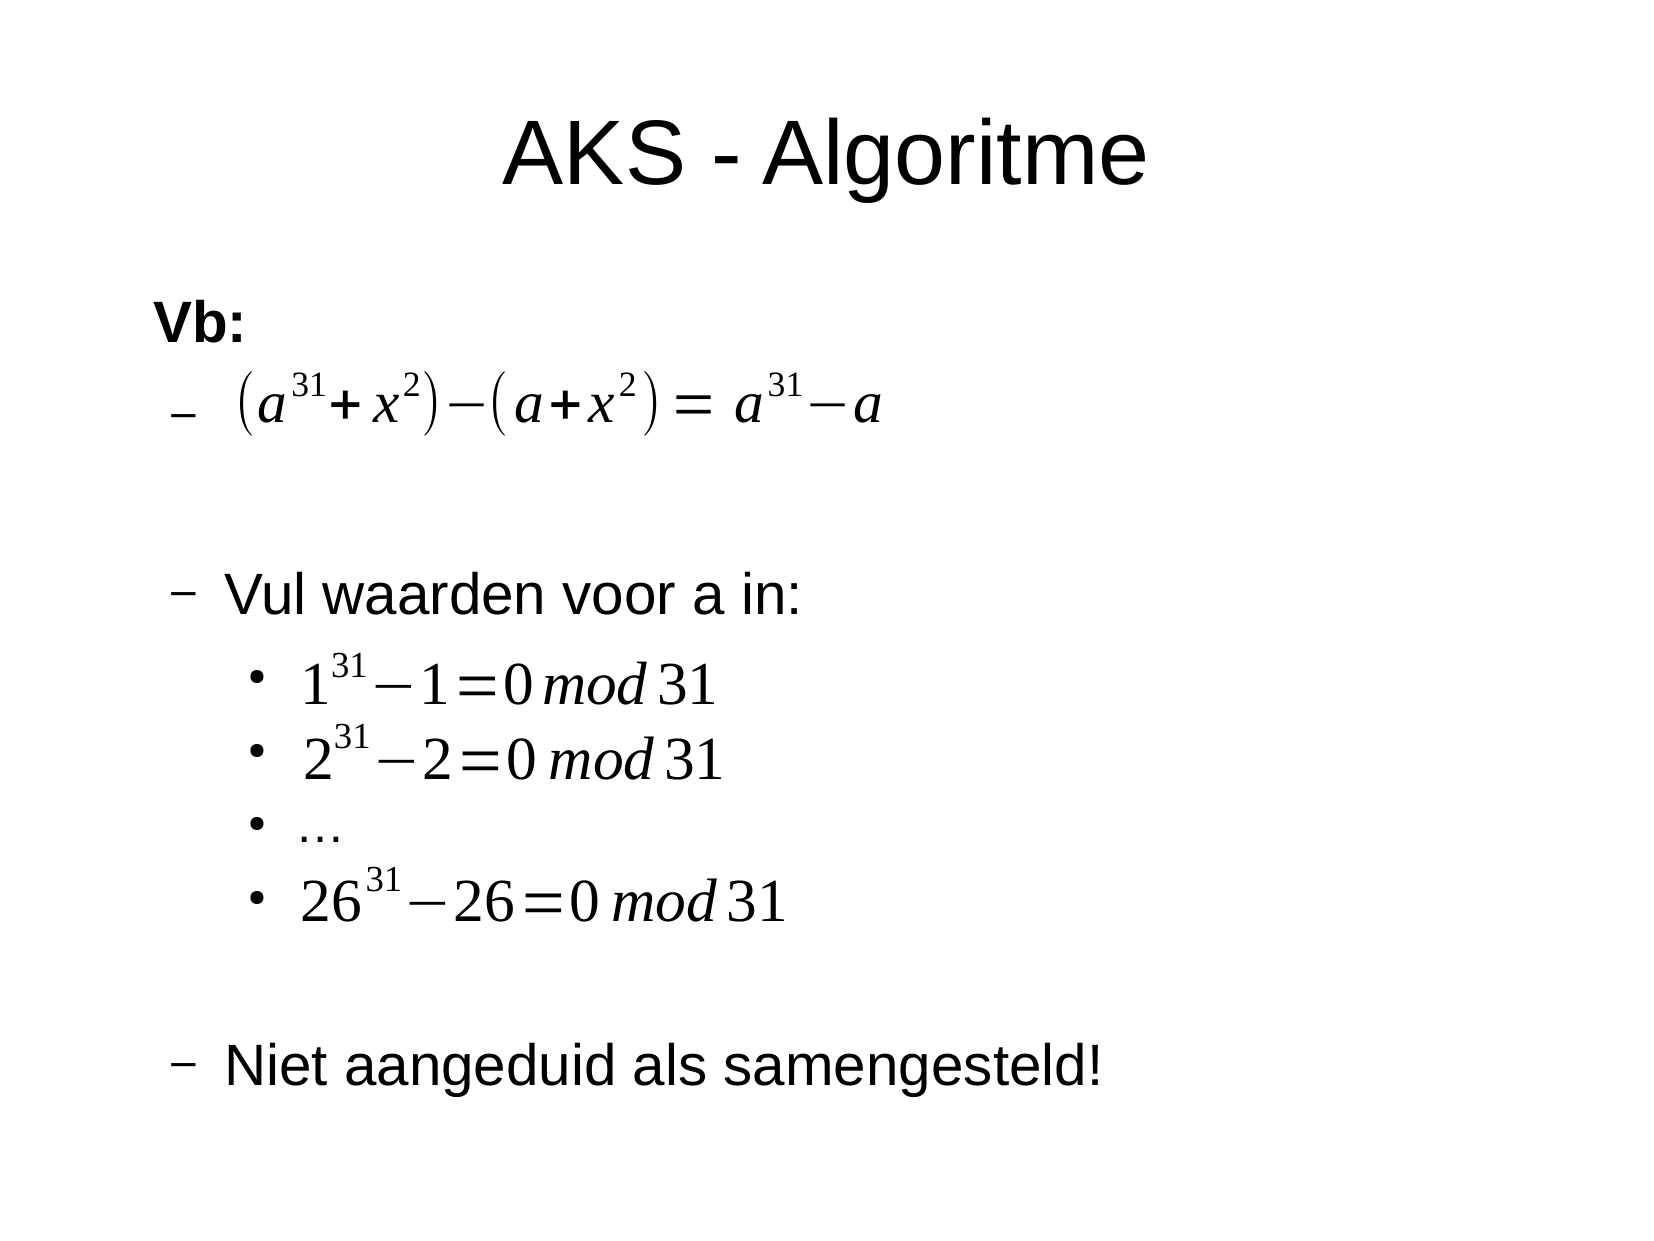

# AKS - Algoritme
Vb:
Vul waarden voor a in:
…
Niet aangeduid als samengesteld!